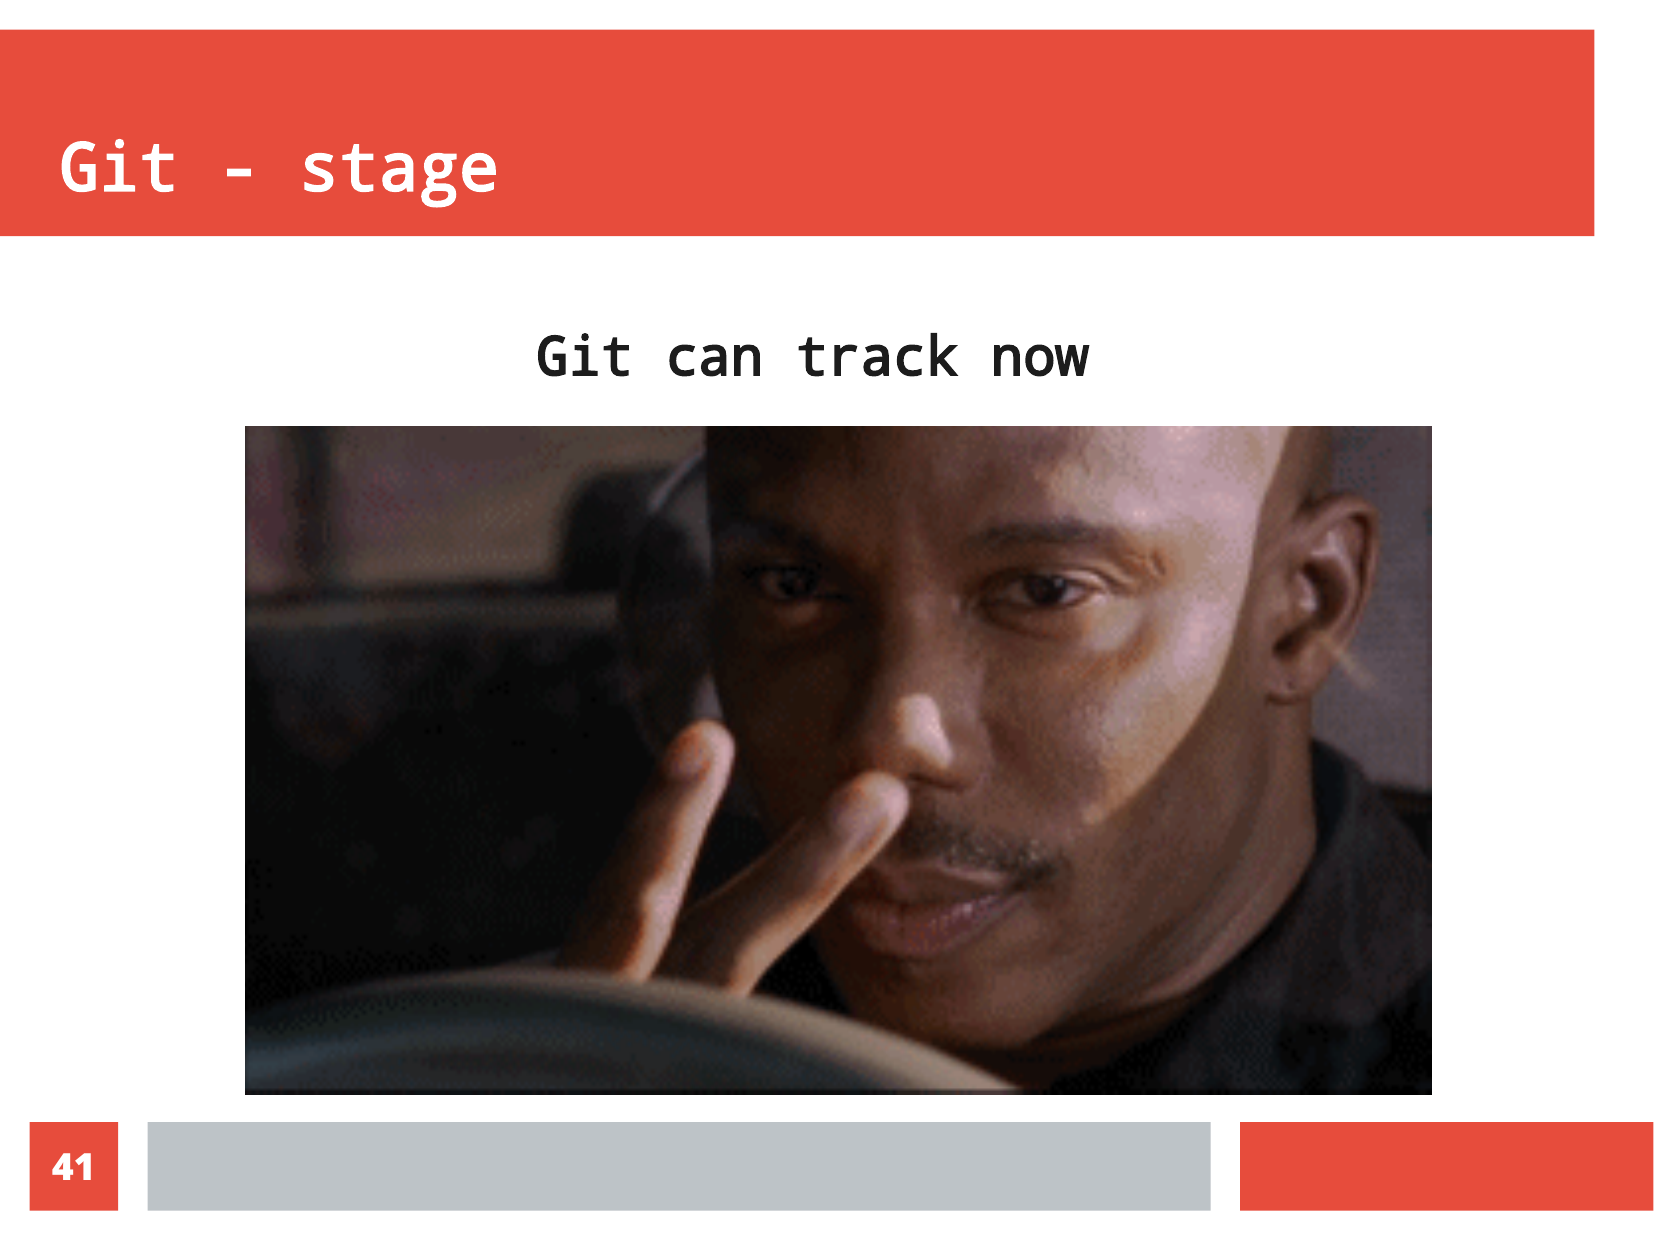

# Git - stage
Git can track now
41